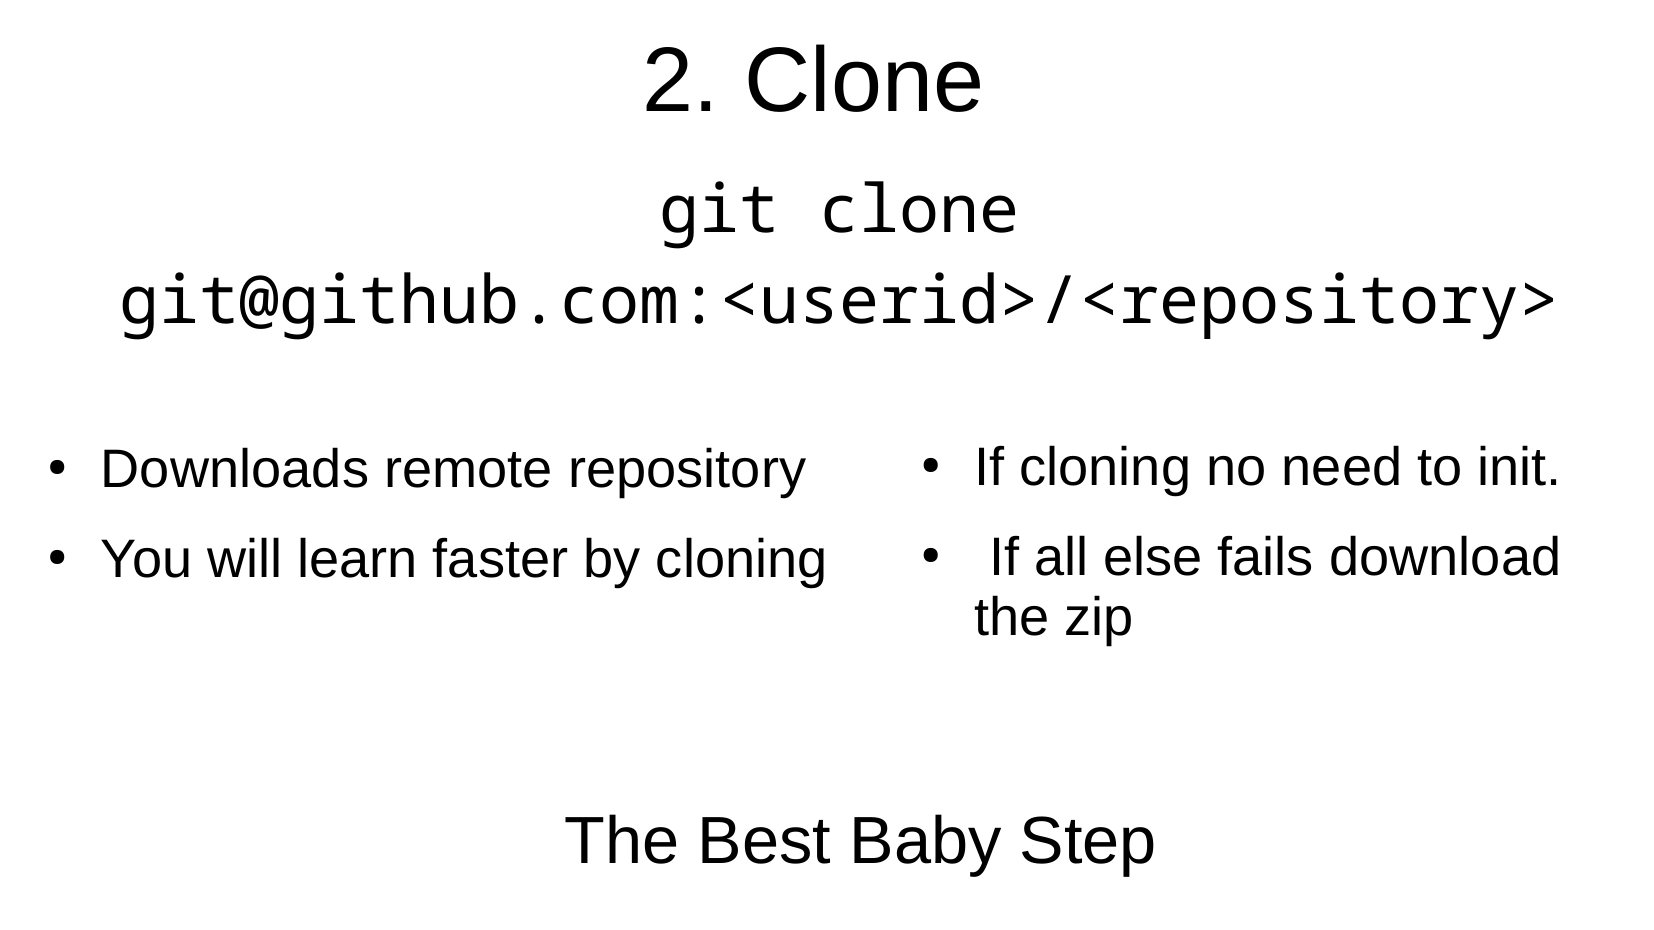

# 2. Clone
git clone git@github.com:<userid>/<repository>
If cloning no need to init.
 If all else fails download the zip
Downloads remote repository
You will learn faster by cloning
The Best Baby Step